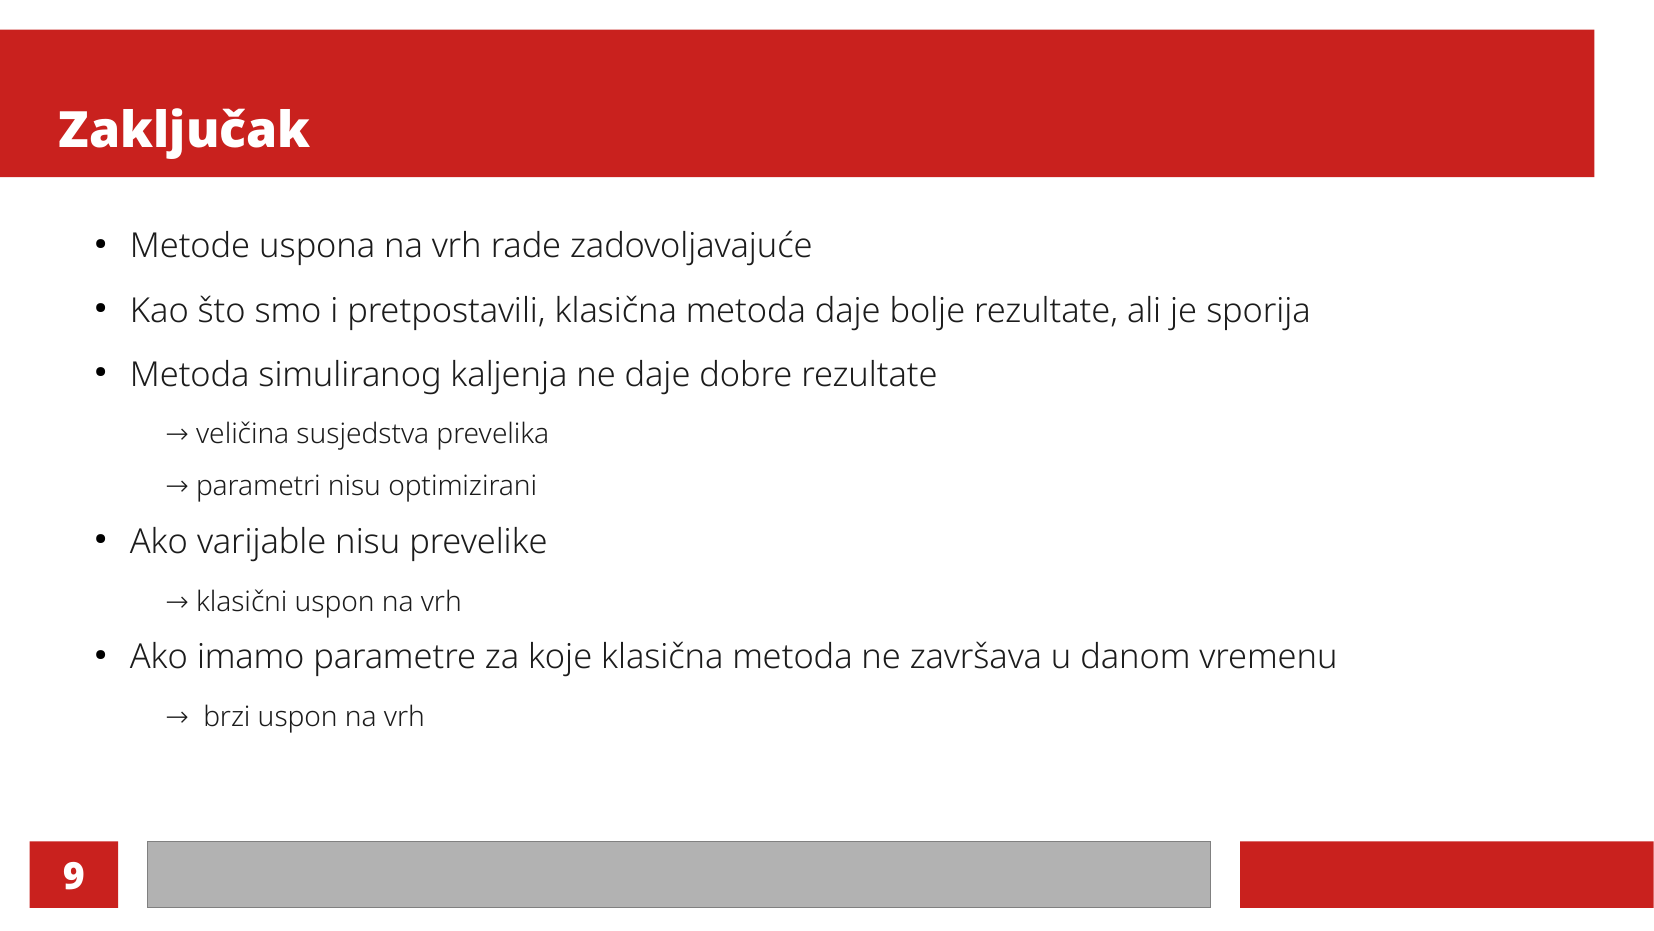

# Zaključak
Metode uspona na vrh rade zadovoljavajuće
Kao što smo i pretpostavili, klasična metoda daje bolje rezultate, ali je sporija
Metoda simuliranog kaljenja ne daje dobre rezultate
→ veličina susjedstva prevelika
→ parametri nisu optimizirani
Ako varijable nisu prevelike
→ klasični uspon na vrh
Ako imamo parametre za koje klasična metoda ne završava u danom vremenu
→ brzi uspon na vrh
9